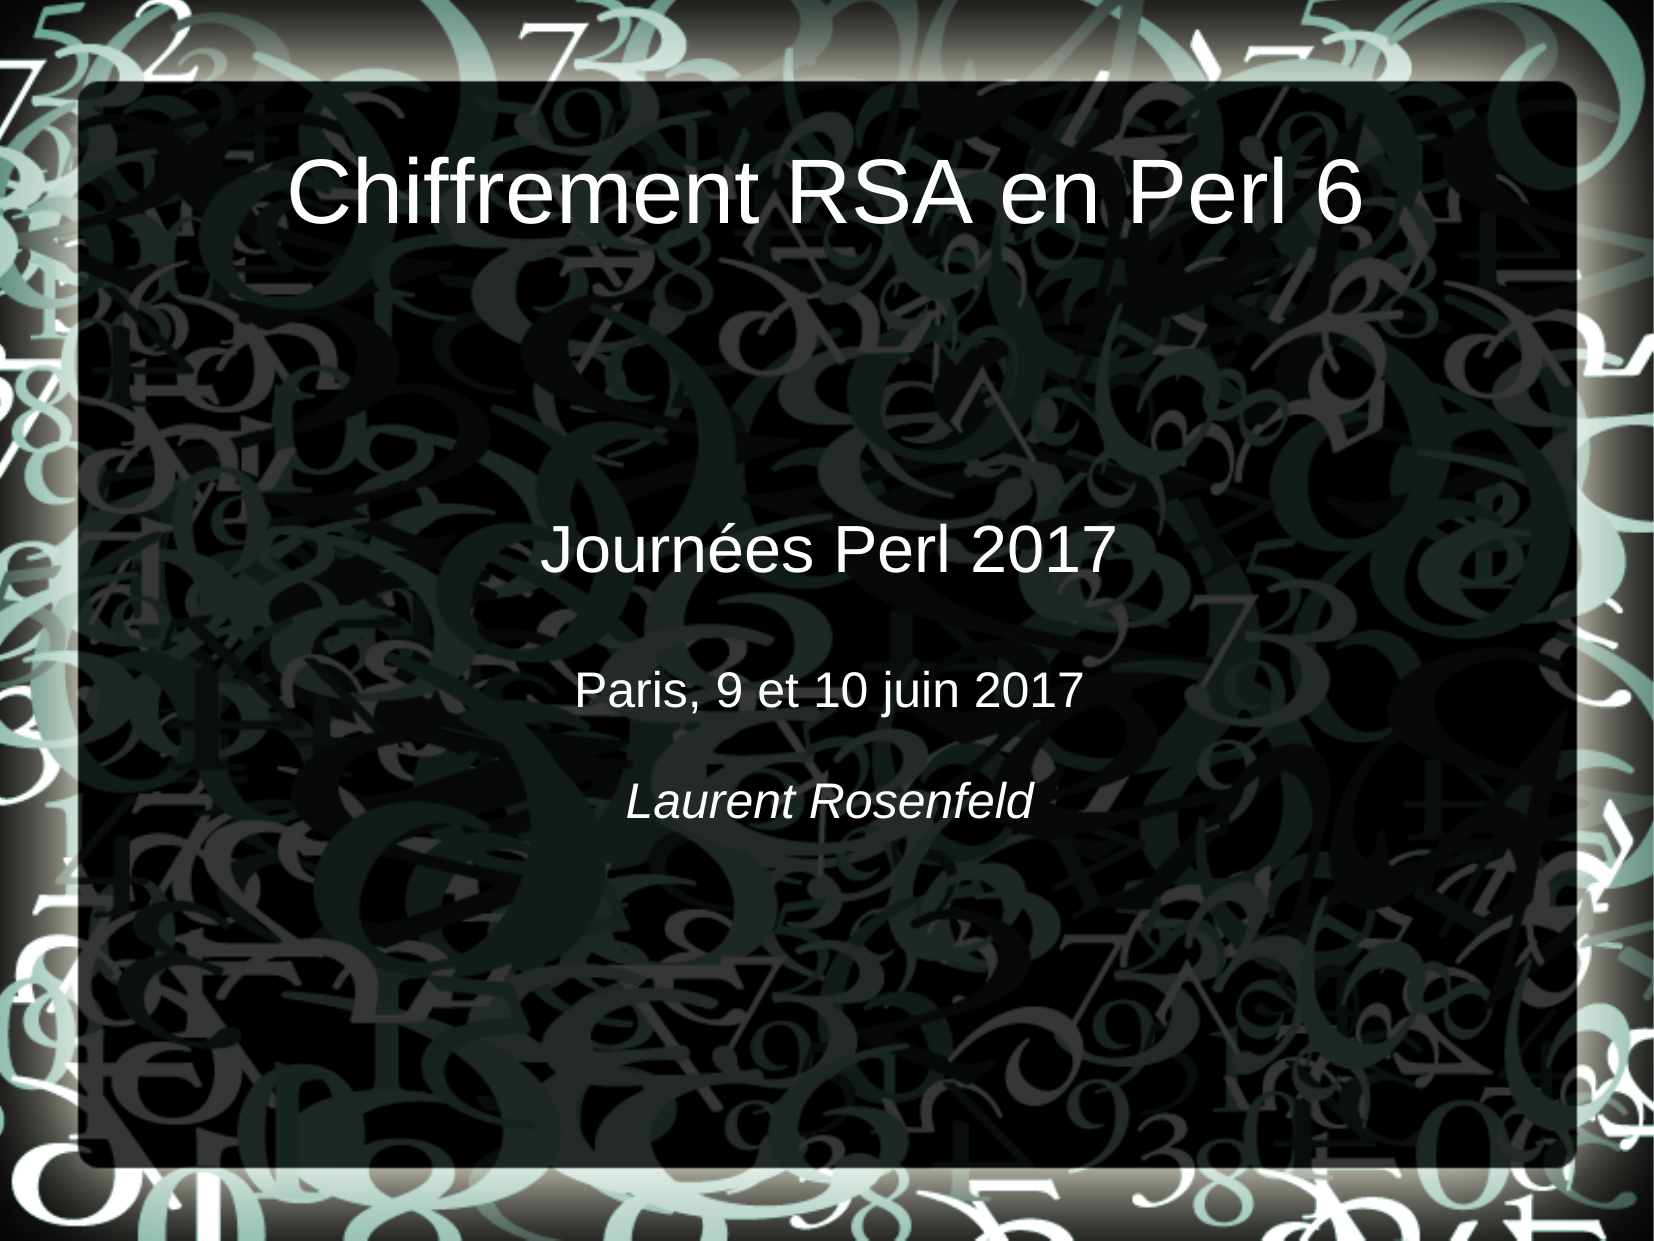

# Chiffrement RSA en Perl 6
Journées Perl 2017
Paris, 9 et 10 juin 2017
Laurent Rosenfeld